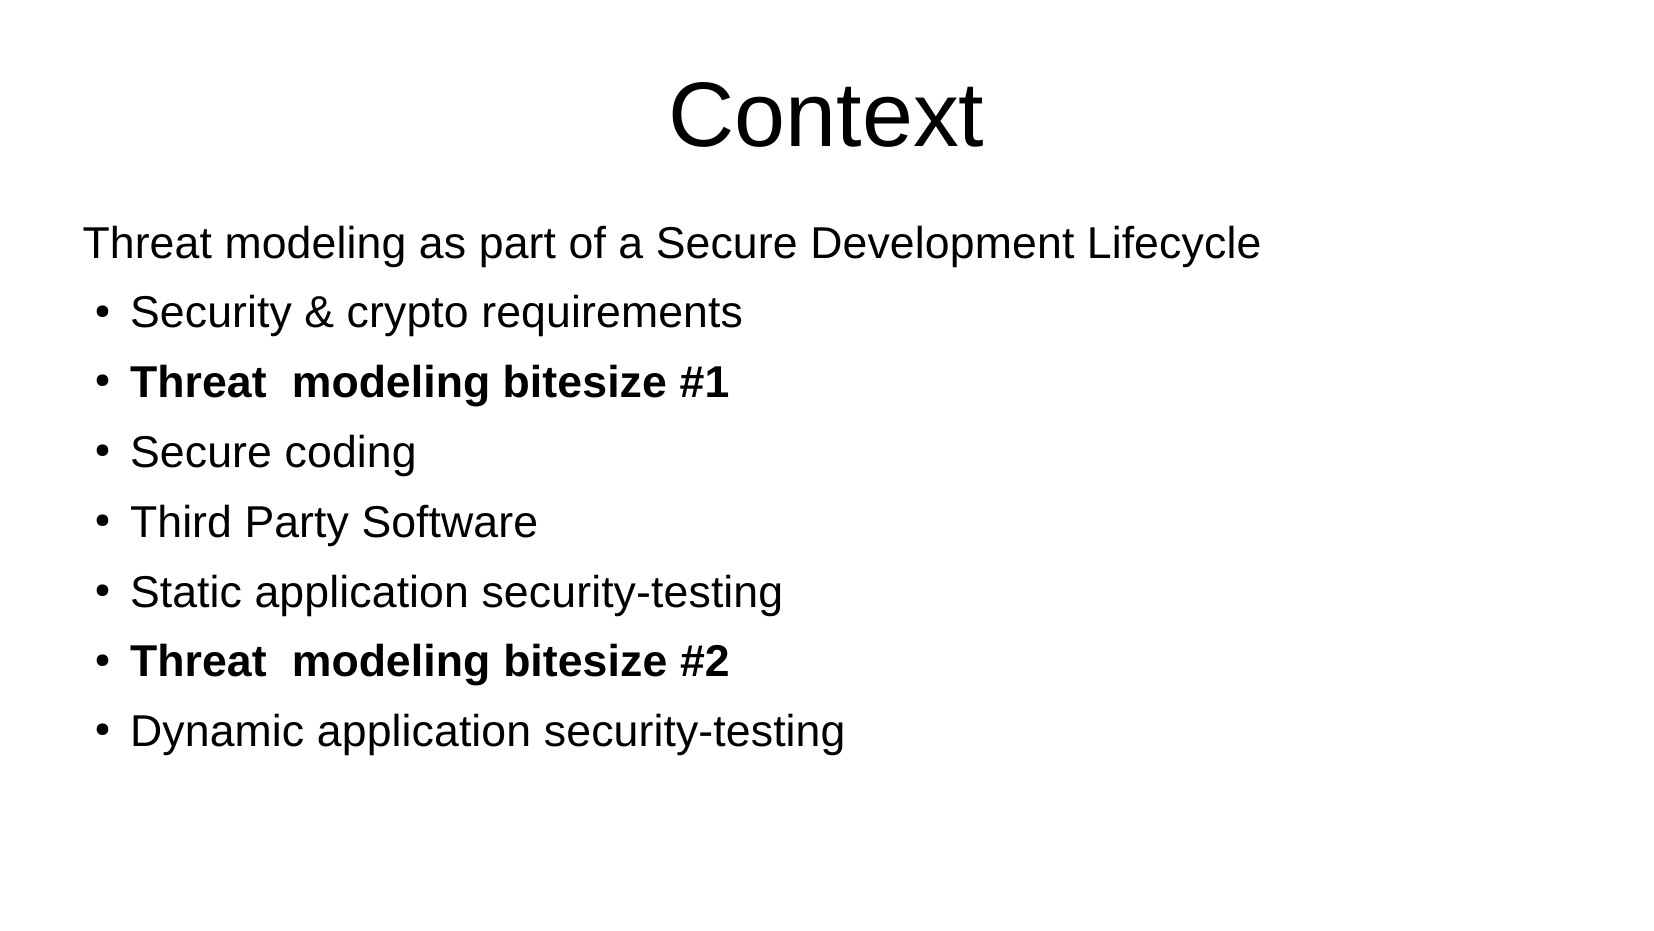

# Context
Threat modeling as part of a Secure Development Lifecycle
Security & crypto requirements
Threat modeling bitesize #1
Secure coding
Third Party Software
Static application security-testing
Threat modeling bitesize #2
Dynamic application security-testing